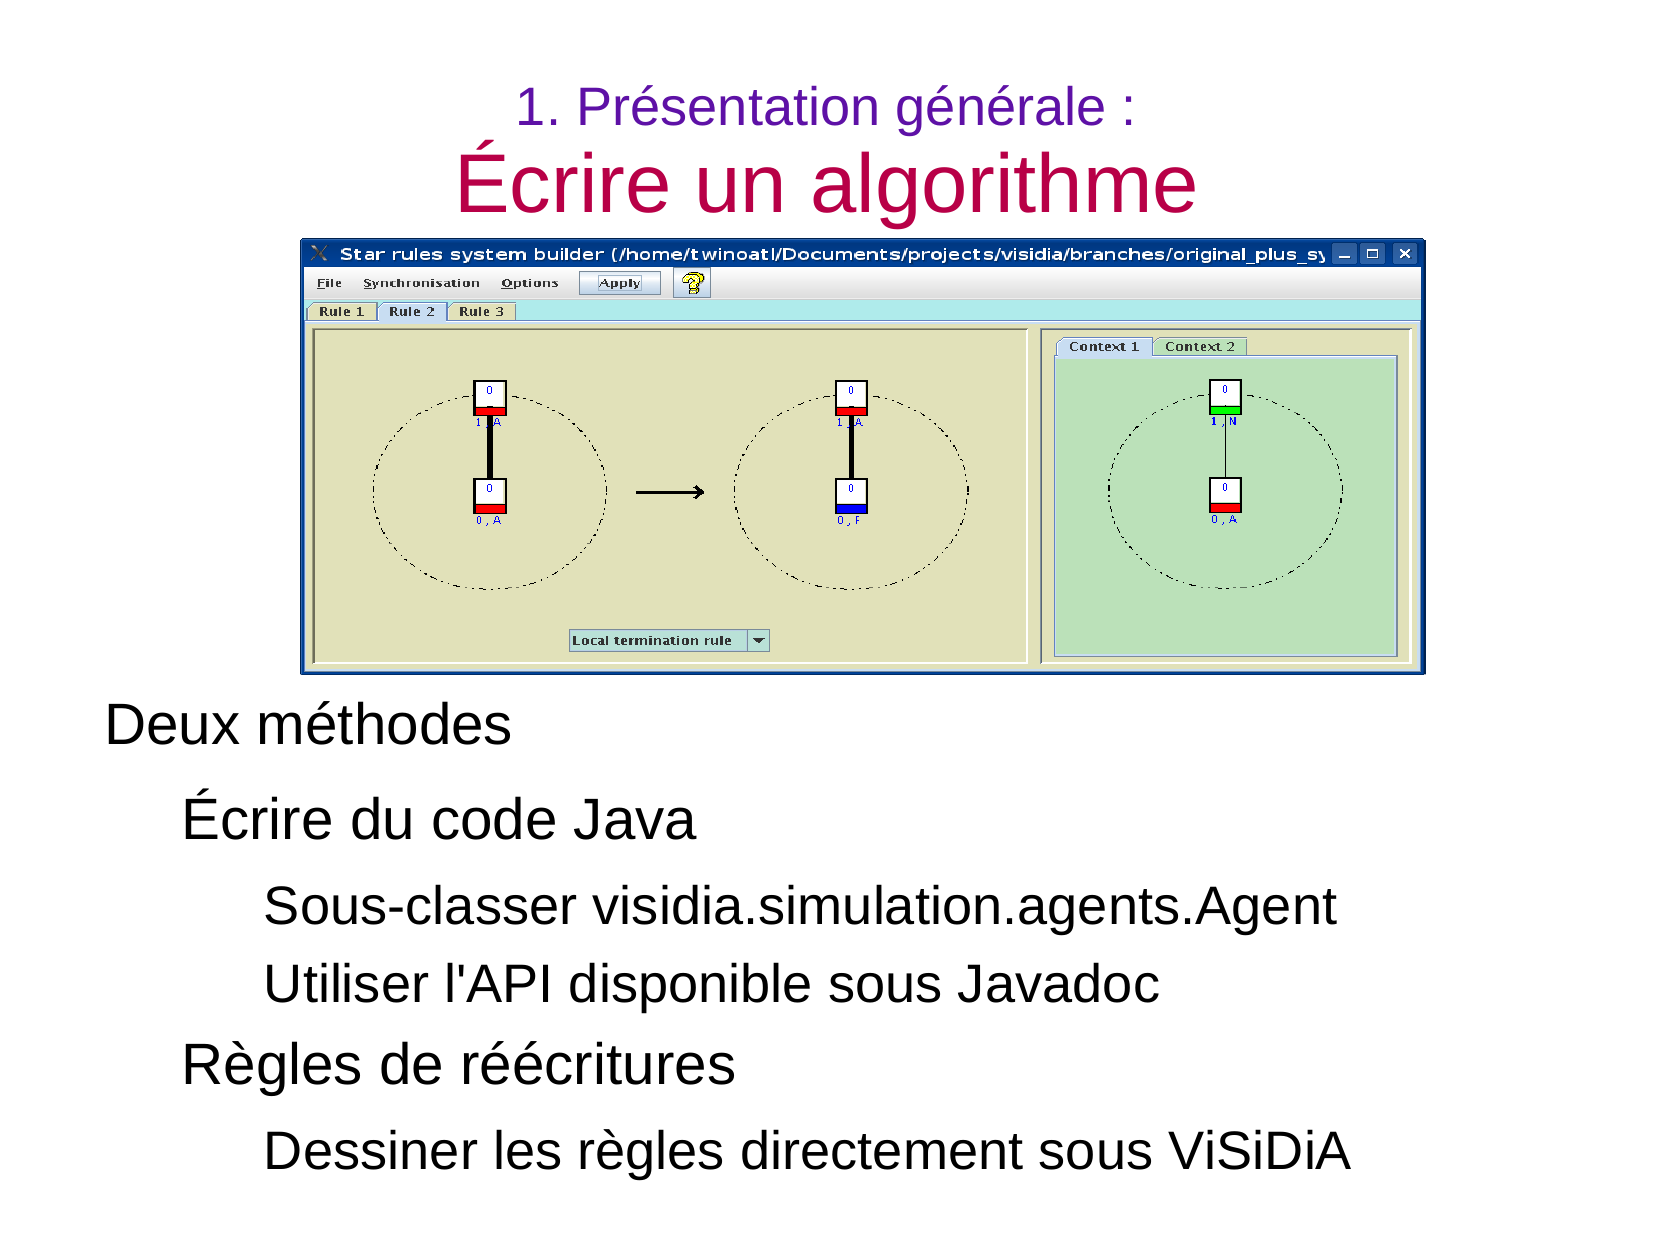

# 1. Présentation générale : Écrire un algorithme
Deux méthodes
Écrire du code Java
Sous-classer visidia.simulation.agents.Agent
Utiliser l'API disponible sous Javadoc
Règles de réécritures
Dessiner les règles directement sous ViSiDiA